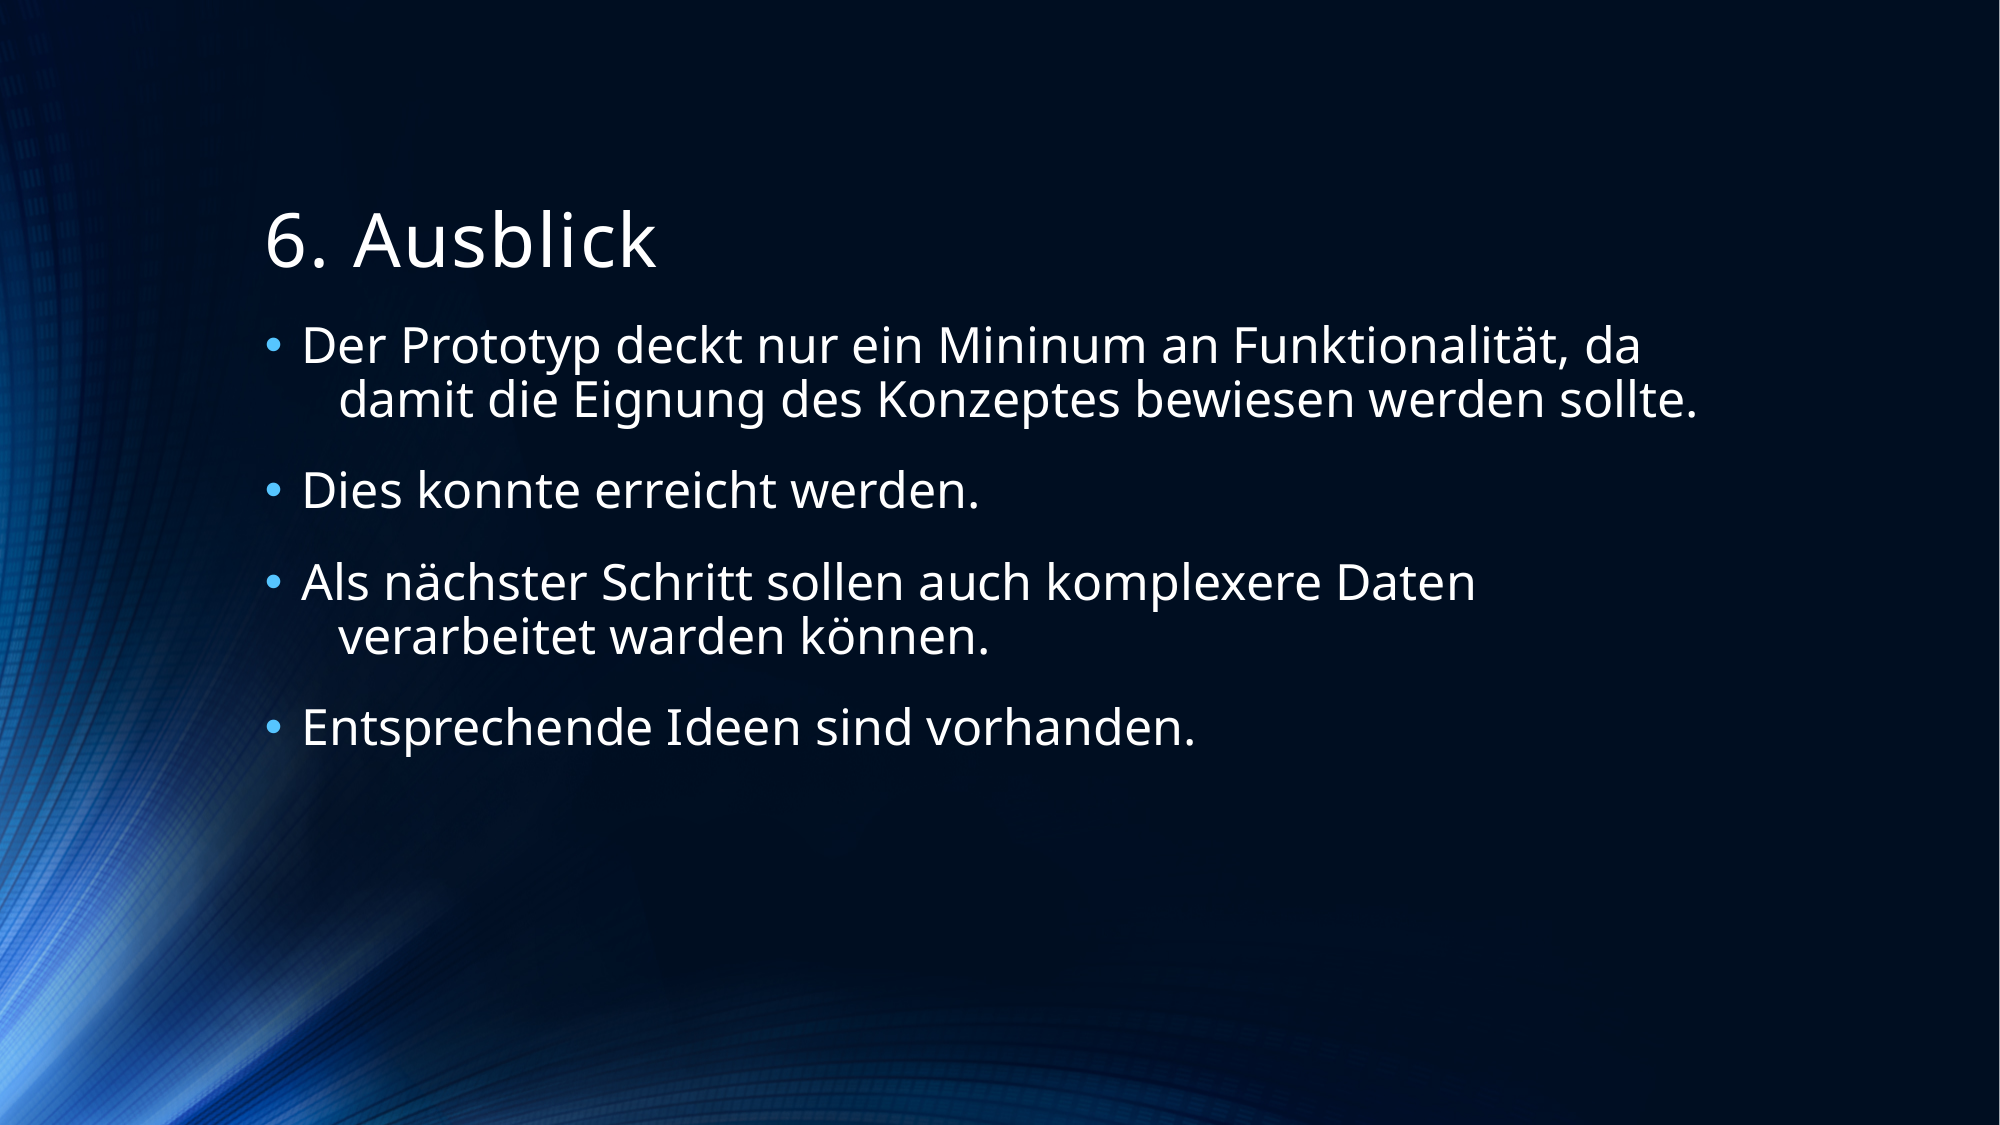

# 6. Ausblick
Der Prototyp deckt nur ein Mininum an Funktionalität, da damit die Eignung des Konzeptes bewiesen werden sollte.
Dies konnte erreicht werden.
Als nächster Schritt sollen auch komplexere Daten verarbeitet warden können.
Entsprechende Ideen sind vorhanden.